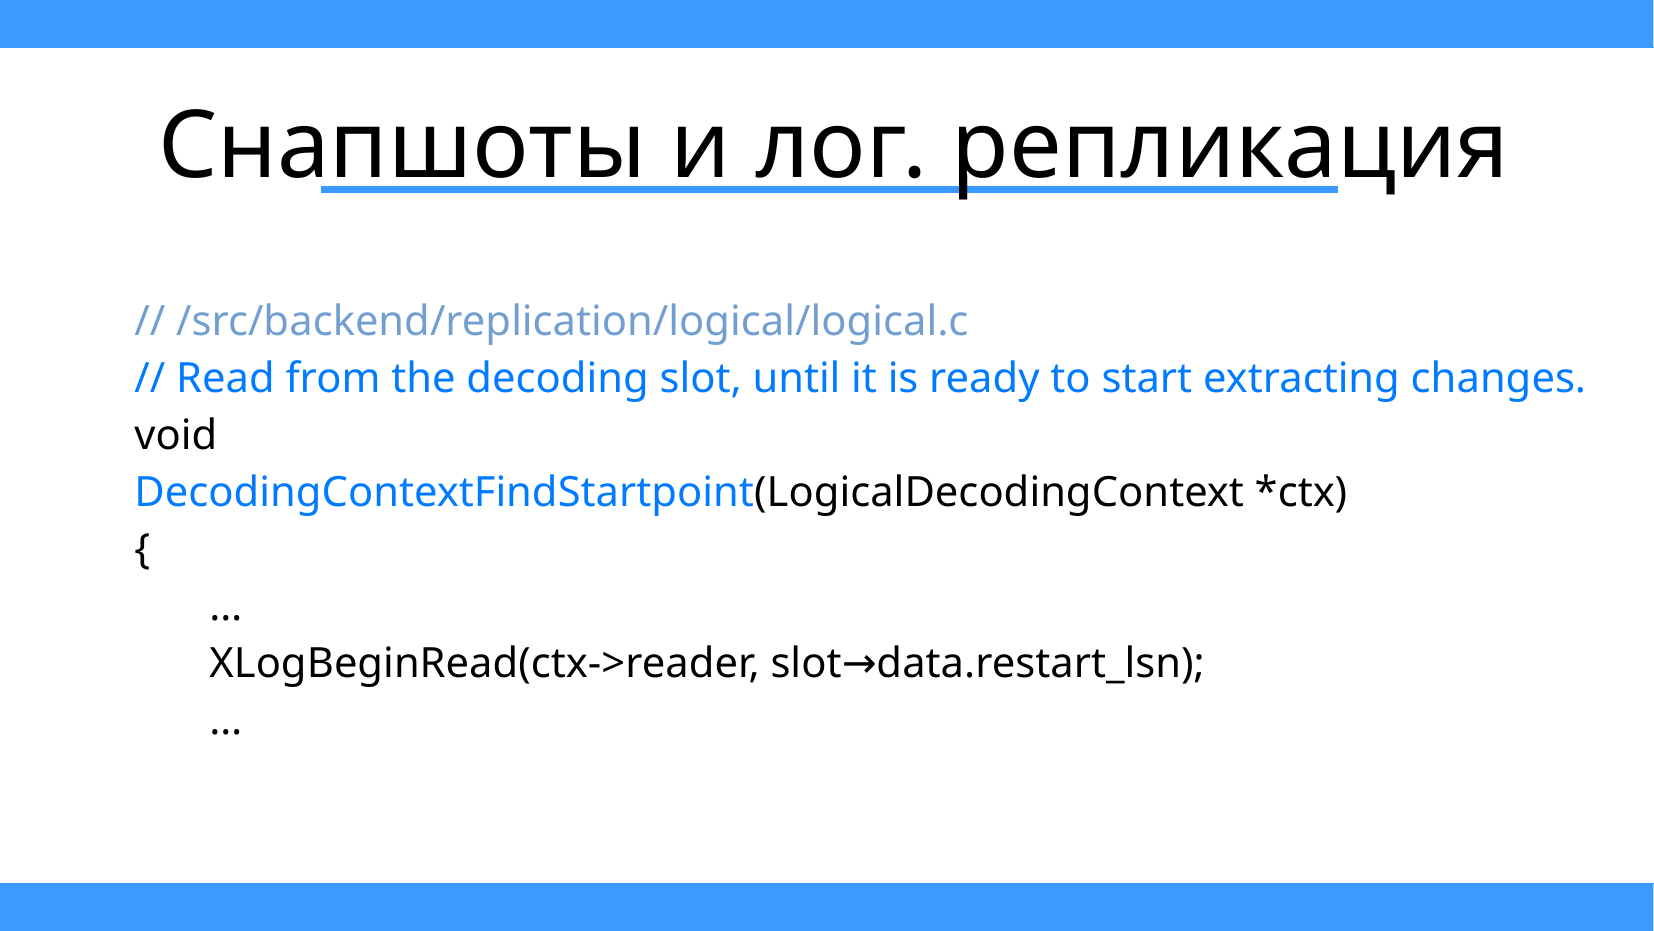

Снапшоты и лог. репликация
// /src/backend/replication/logical/logical.c
// Read from the decoding slot, until it is ready to start extracting changes.
void
DecodingContextFindStartpoint(LogicalDecodingContext *ctx)
{
	…
	XLogBeginRead(ctx->reader, slot→data.restart_lsn);
	…